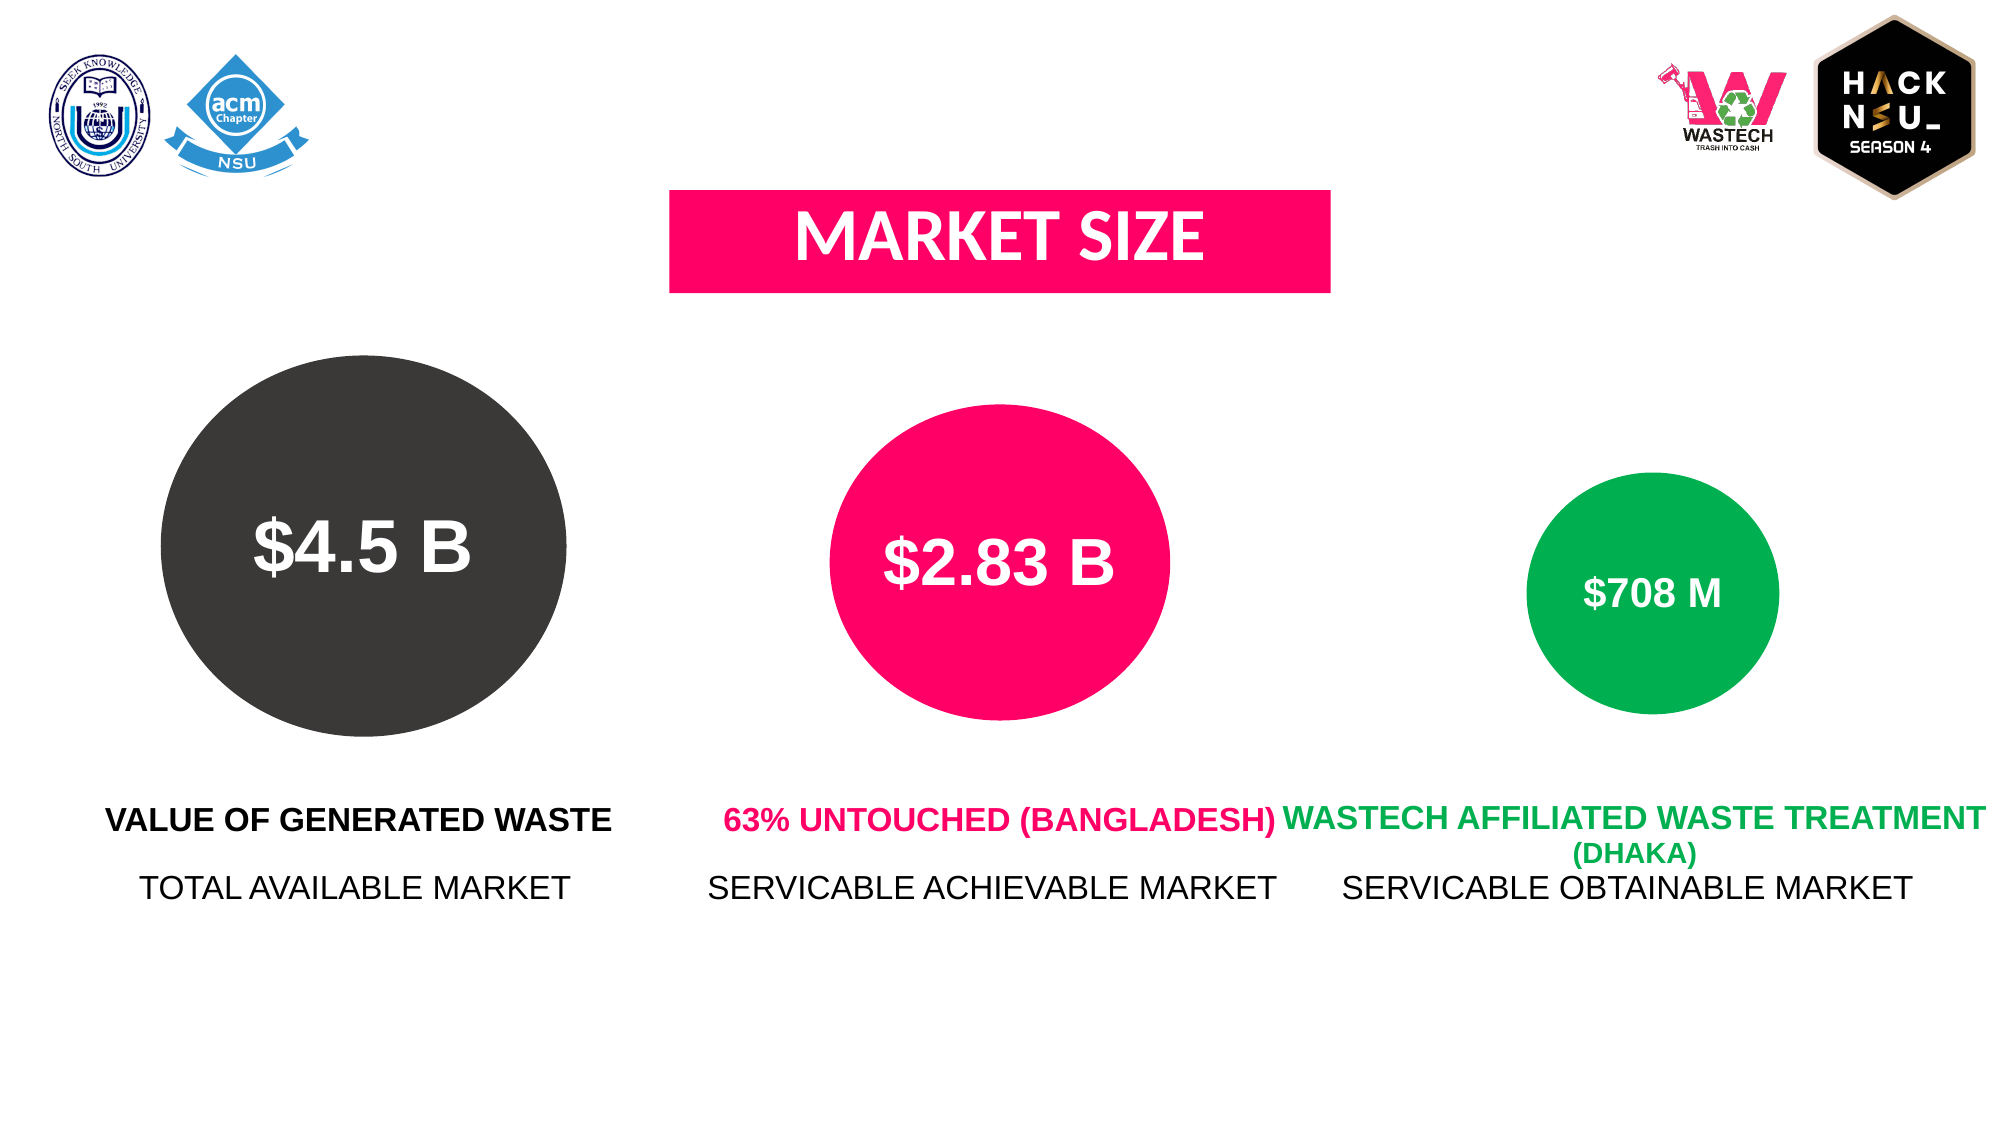

MARKET SIZE
$4.5 B
$2.83 B
$708 M
WASTECH AFFILIATED WASTE TREATMENT
(DHAKA)
VALUE OF GENERATED WASTE
63% UNTOUCHED (BANGLADESH)
TOTAL AVAILABLE MARKET
SERVICABLE OBTAINABLE MARKET
SERVICABLE ACHIEVABLE MARKET